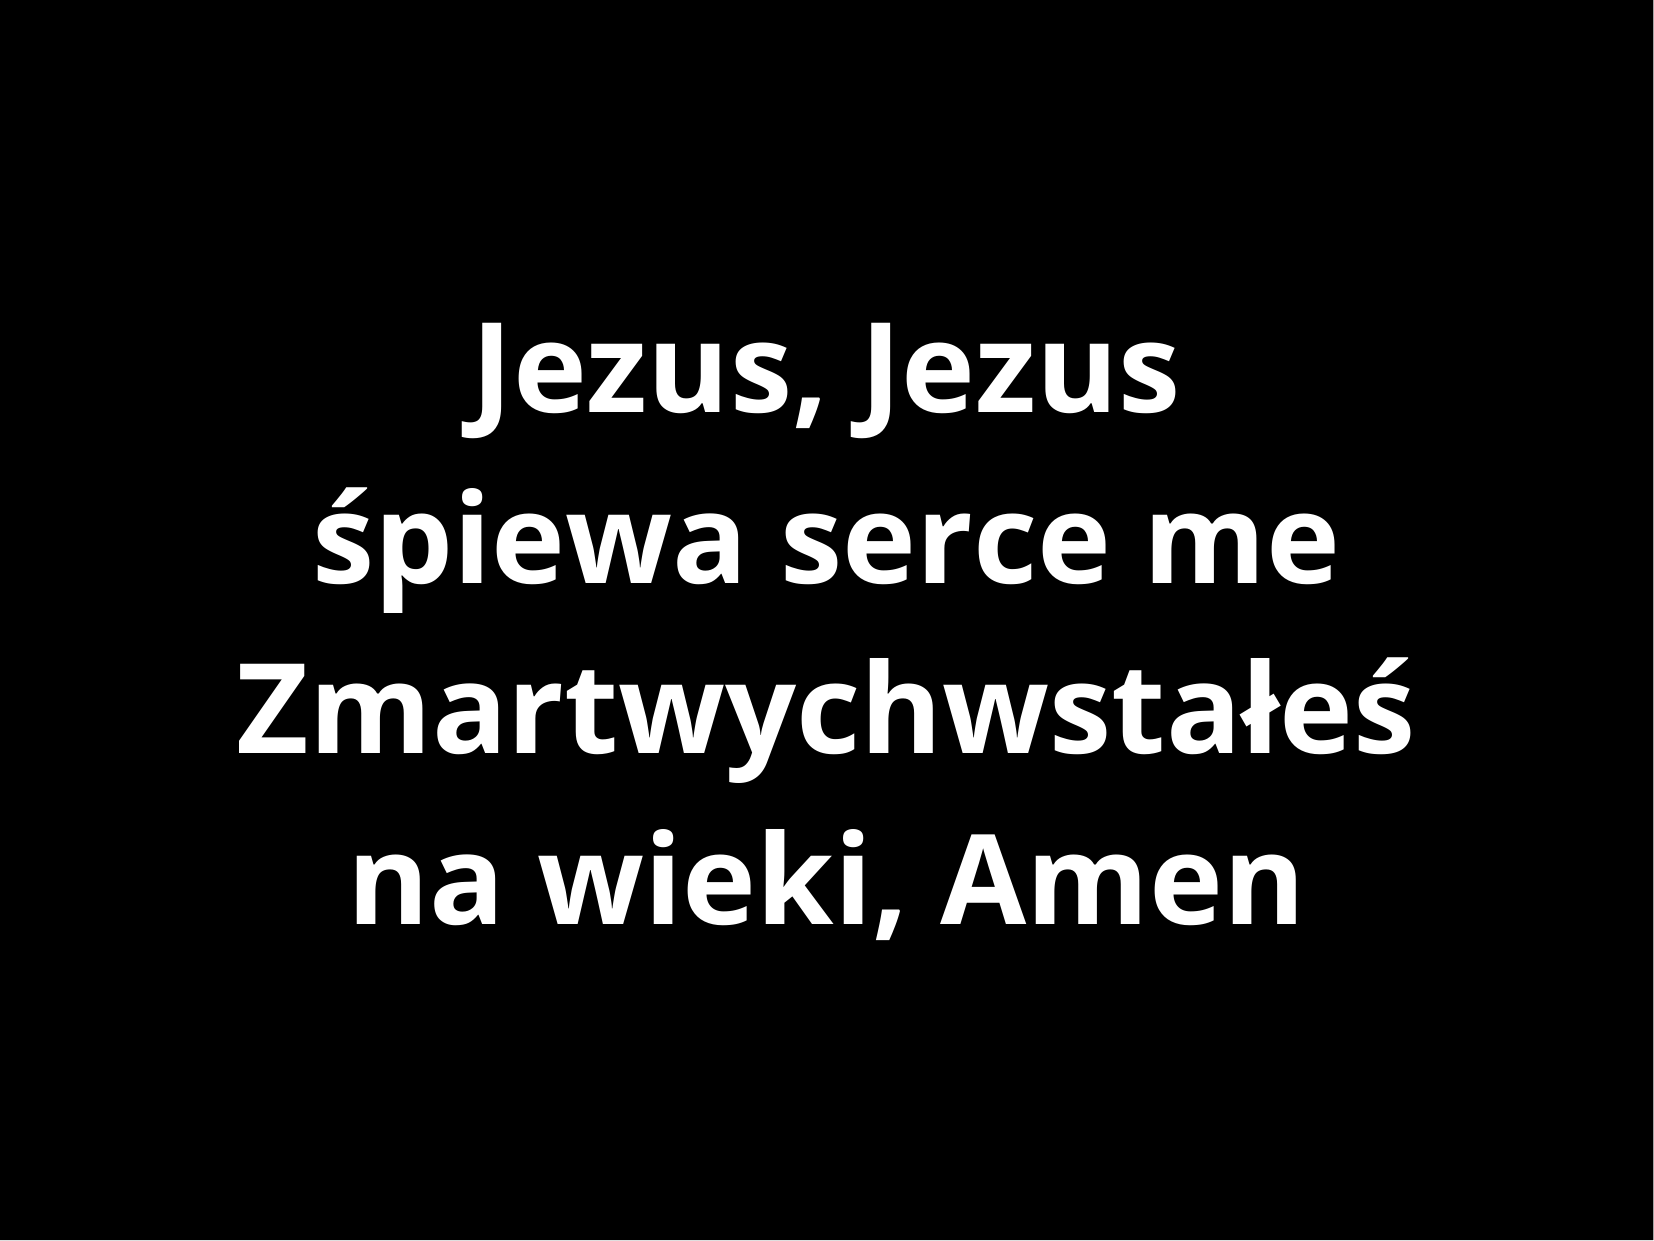

# Jezus, Jezus śpiewa serce me Zmartwychwstałeś na wieki, Amen